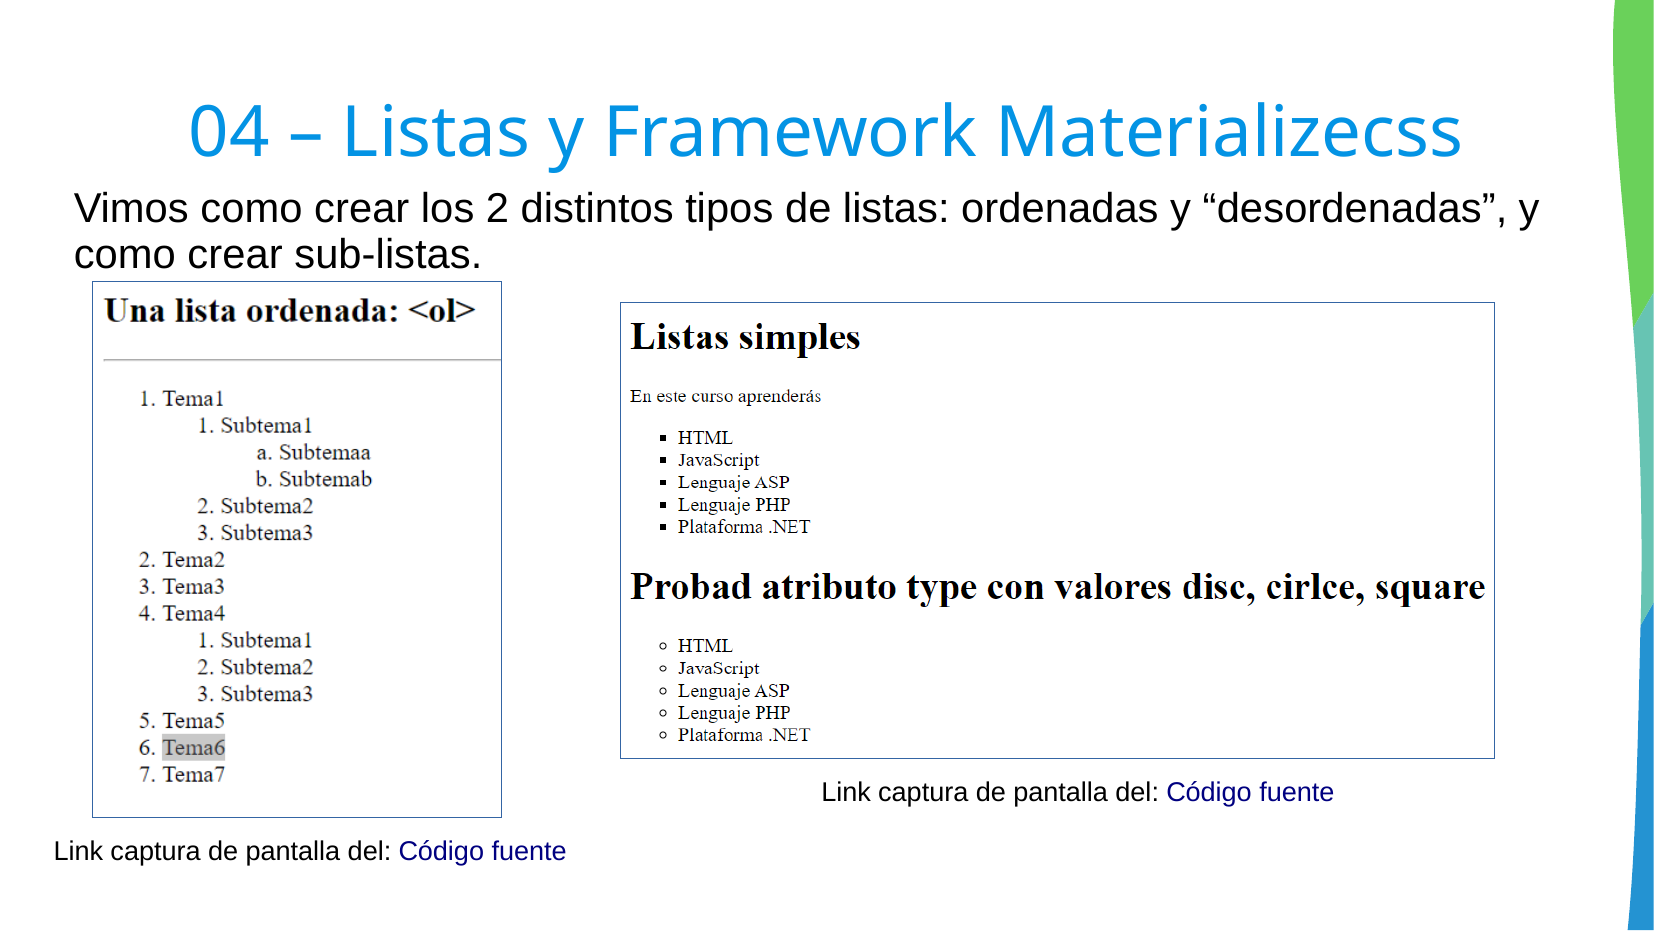

04 – Listas y Framework Materializecss
Vimos como crear los 2 distintos tipos de listas: ordenadas y “desordenadas”, y como crear sub-listas.
Link captura de pantalla del: Código fuente
Link captura de pantalla del: Código fuente